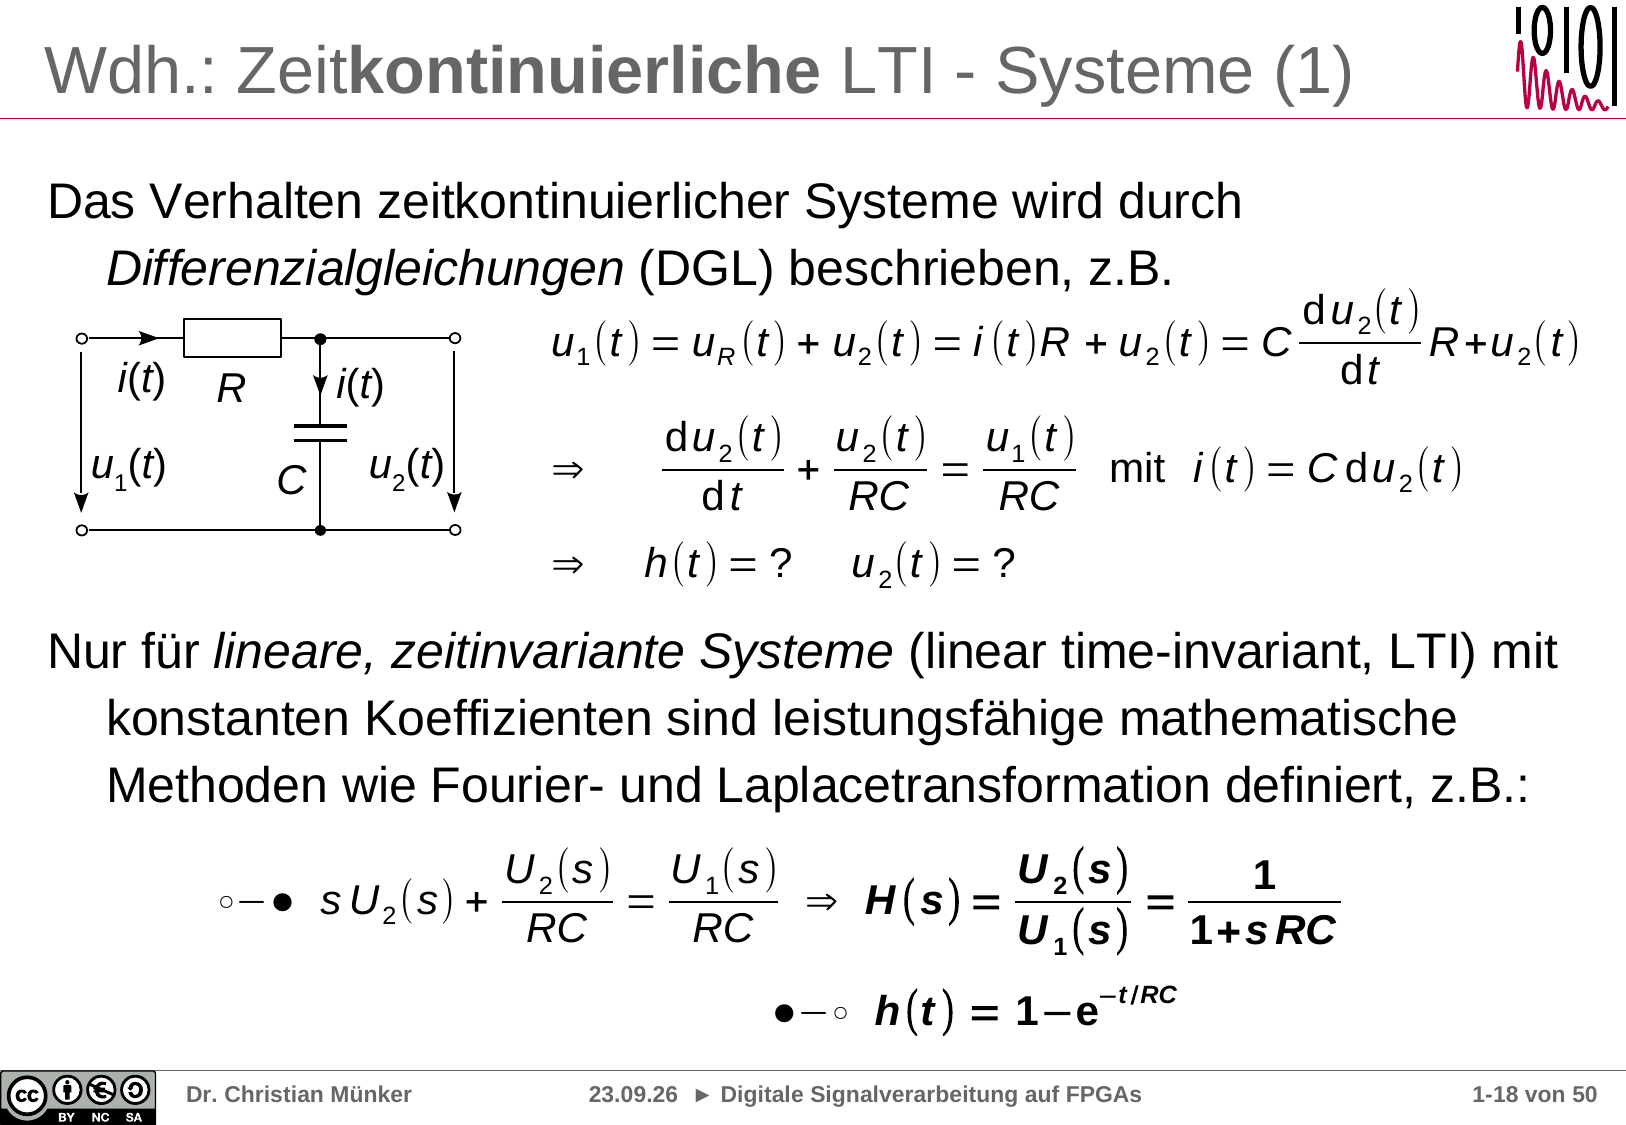

# Wdh.: Zeitkontinuierliche LTI - Systeme (1)
Das Verhalten zeitkontinuierlicher Systeme wird durch Differenzialgleichungen (DGL) beschrieben, z.B.
Nur für lineare, zeitinvariante Systeme (linear time-invariant, LTI) mit konstanten Koeffizienten sind leistungsfähige mathematische Methoden wie Fourier- und Laplacetransformation definiert, z.B.:
i(t)
i(t)
R
u1(t)
u2(t)
C